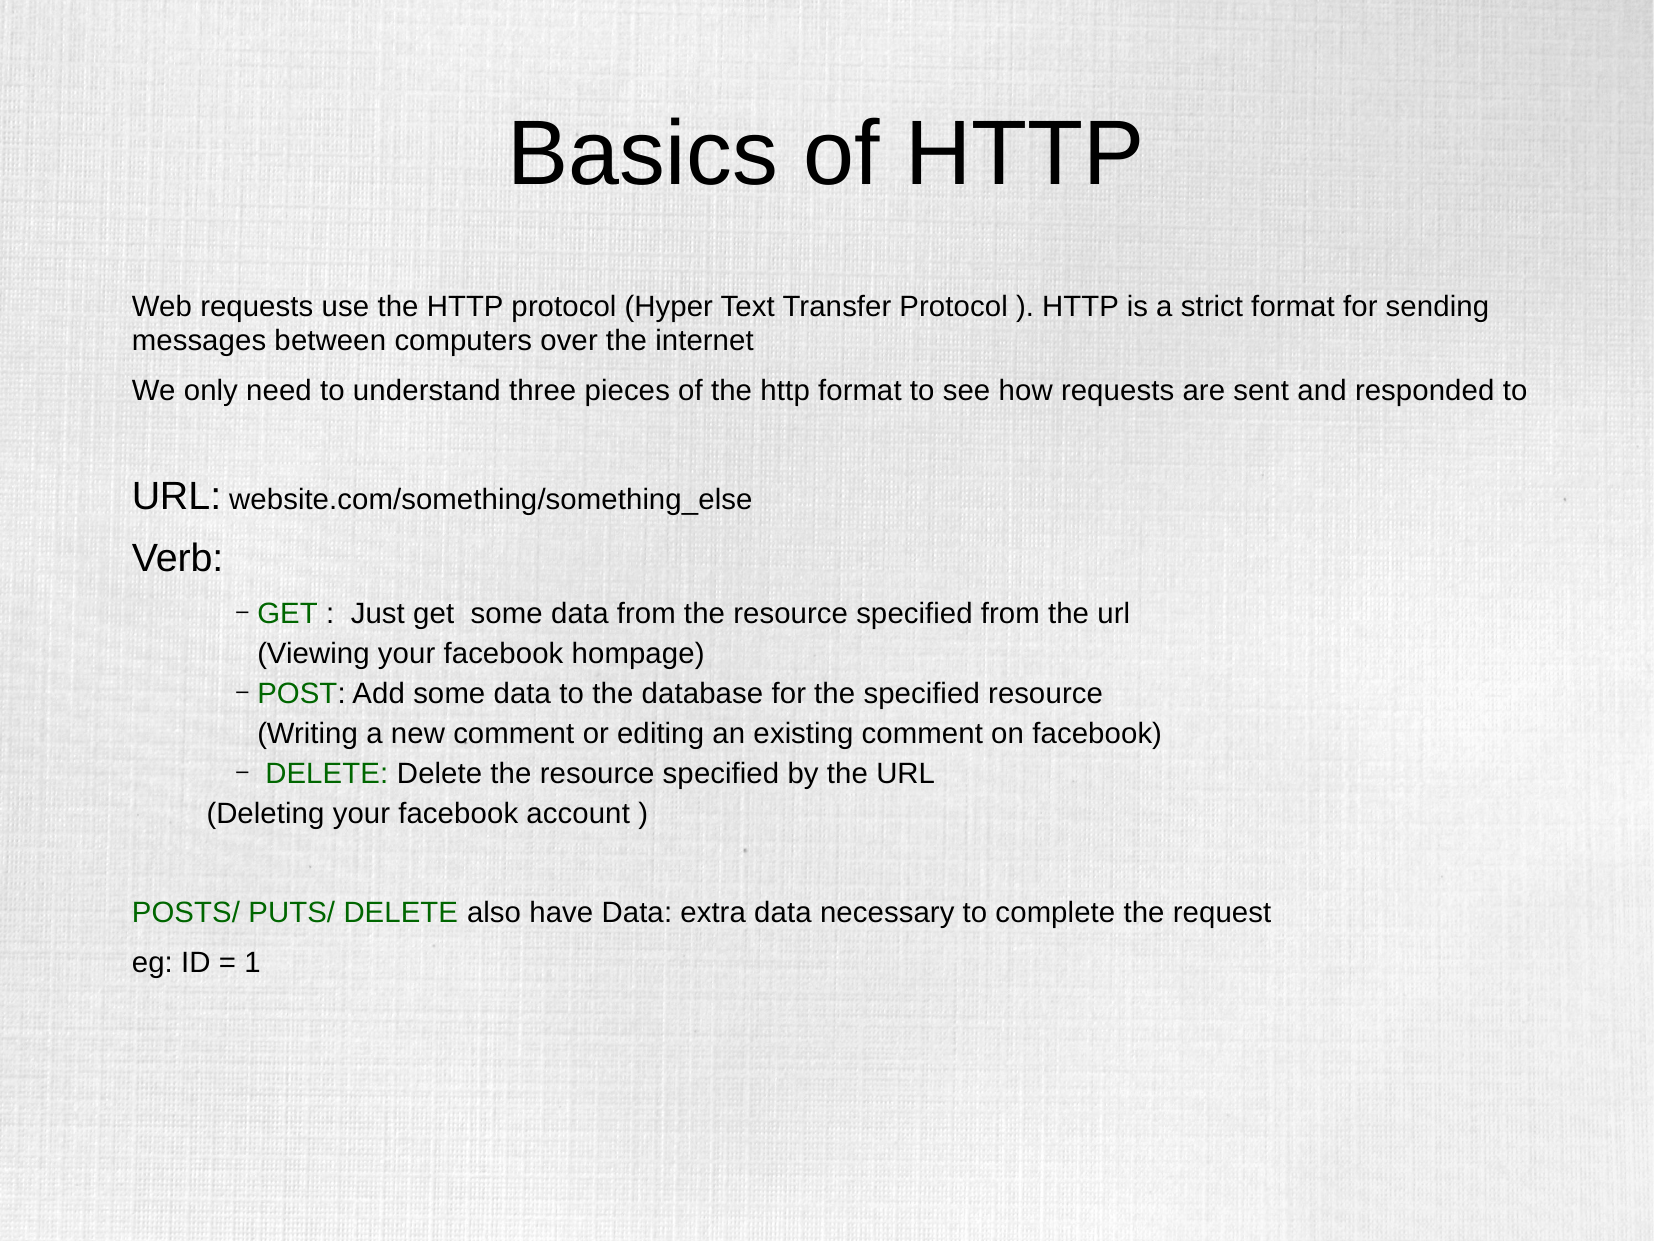

# Basics of HTTP
Web requests use the HTTP protocol (Hyper Text Transfer Protocol ). HTTP is a strict format for sending messages between computers over the internet
We only need to understand three pieces of the http format to see how requests are sent and responded to
URL: website.com/something/something_else
Verb:
GET : Just get some data from the resource specified from the url
(Viewing your facebook hompage)
POST: Add some data to the database for the specified resource
(Writing a new comment or editing an existing comment on facebook)
 DELETE: Delete the resource specified by the URL
 (Deleting your facebook account )
POSTS/ PUTS/ DELETE also have Data: extra data necessary to complete the request
eg: ID = 1